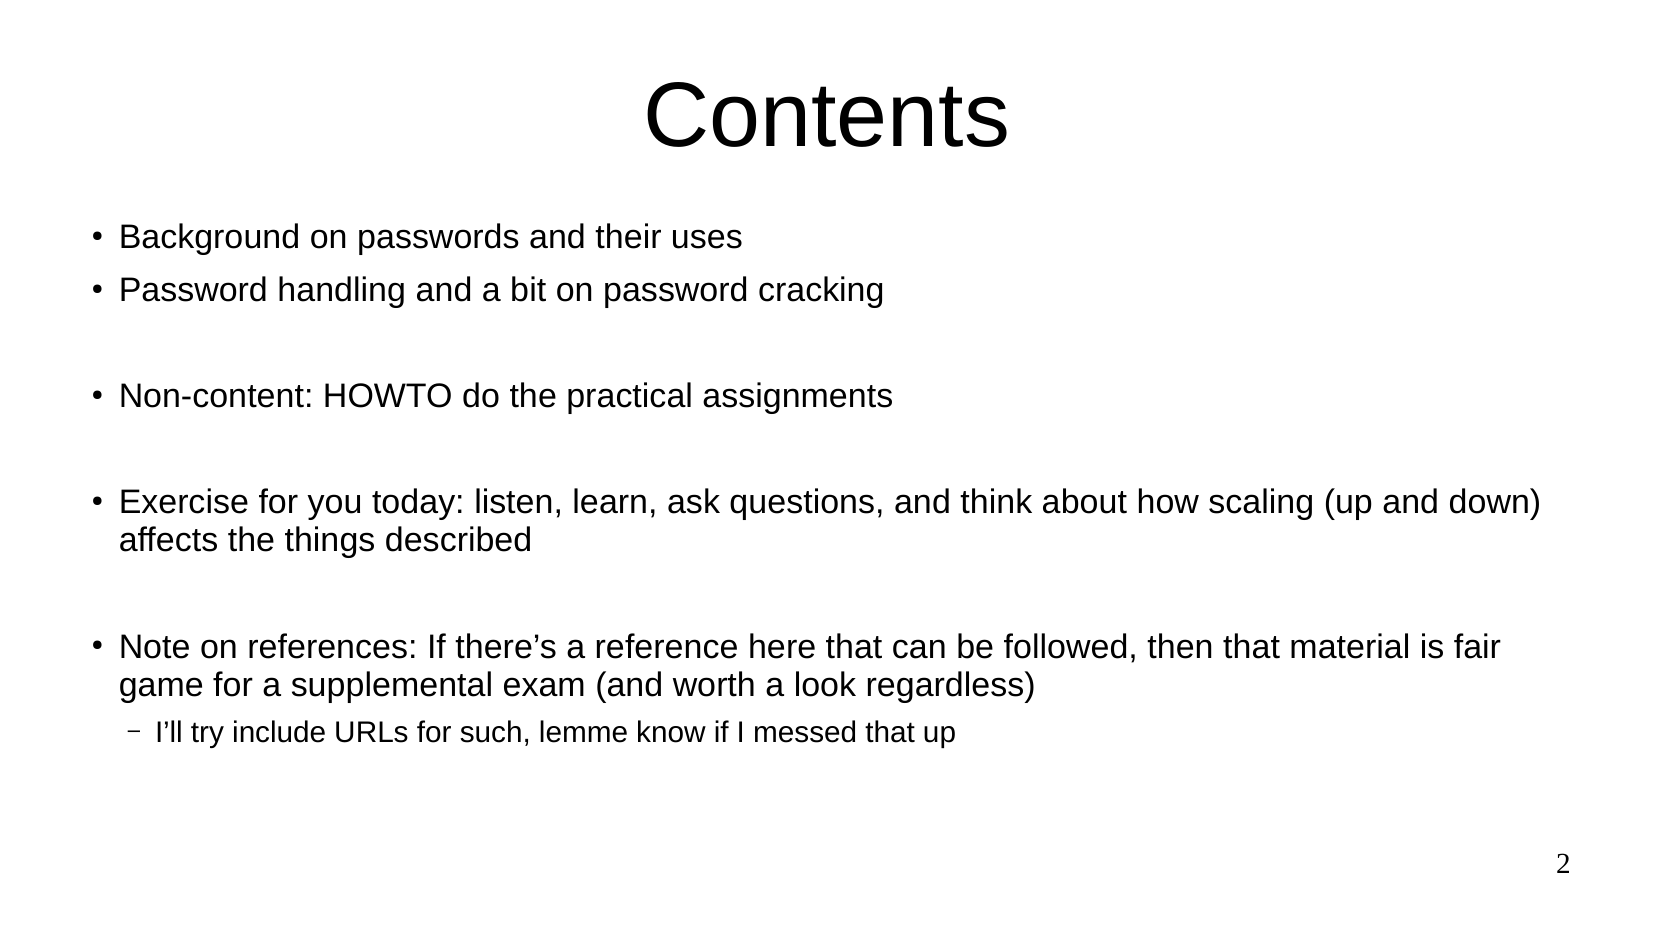

# Contents
Background on passwords and their uses
Password handling and a bit on password cracking
Non-content: HOWTO do the practical assignments
Exercise for you today: listen, learn, ask questions, and think about how scaling (up and down) affects the things described
Note on references: If there’s a reference here that can be followed, then that material is fair game for a supplemental exam (and worth a look regardless)
I’ll try include URLs for such, lemme know if I messed that up
2